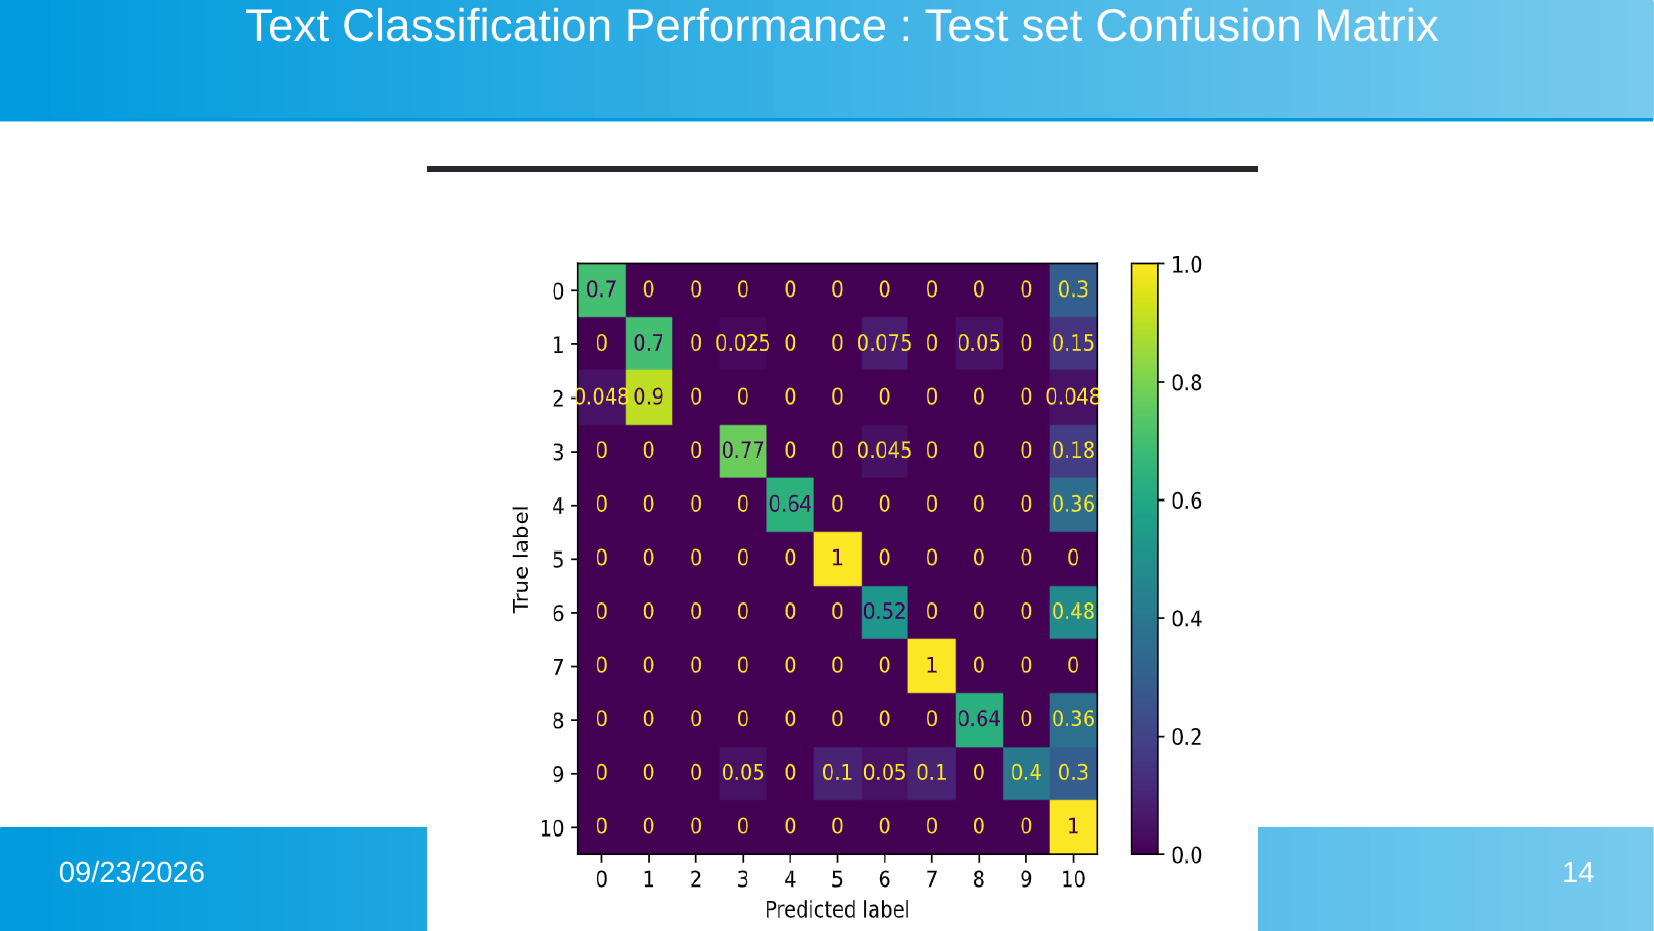

# Text Classification Performance : Test set Confusion Matrix
14